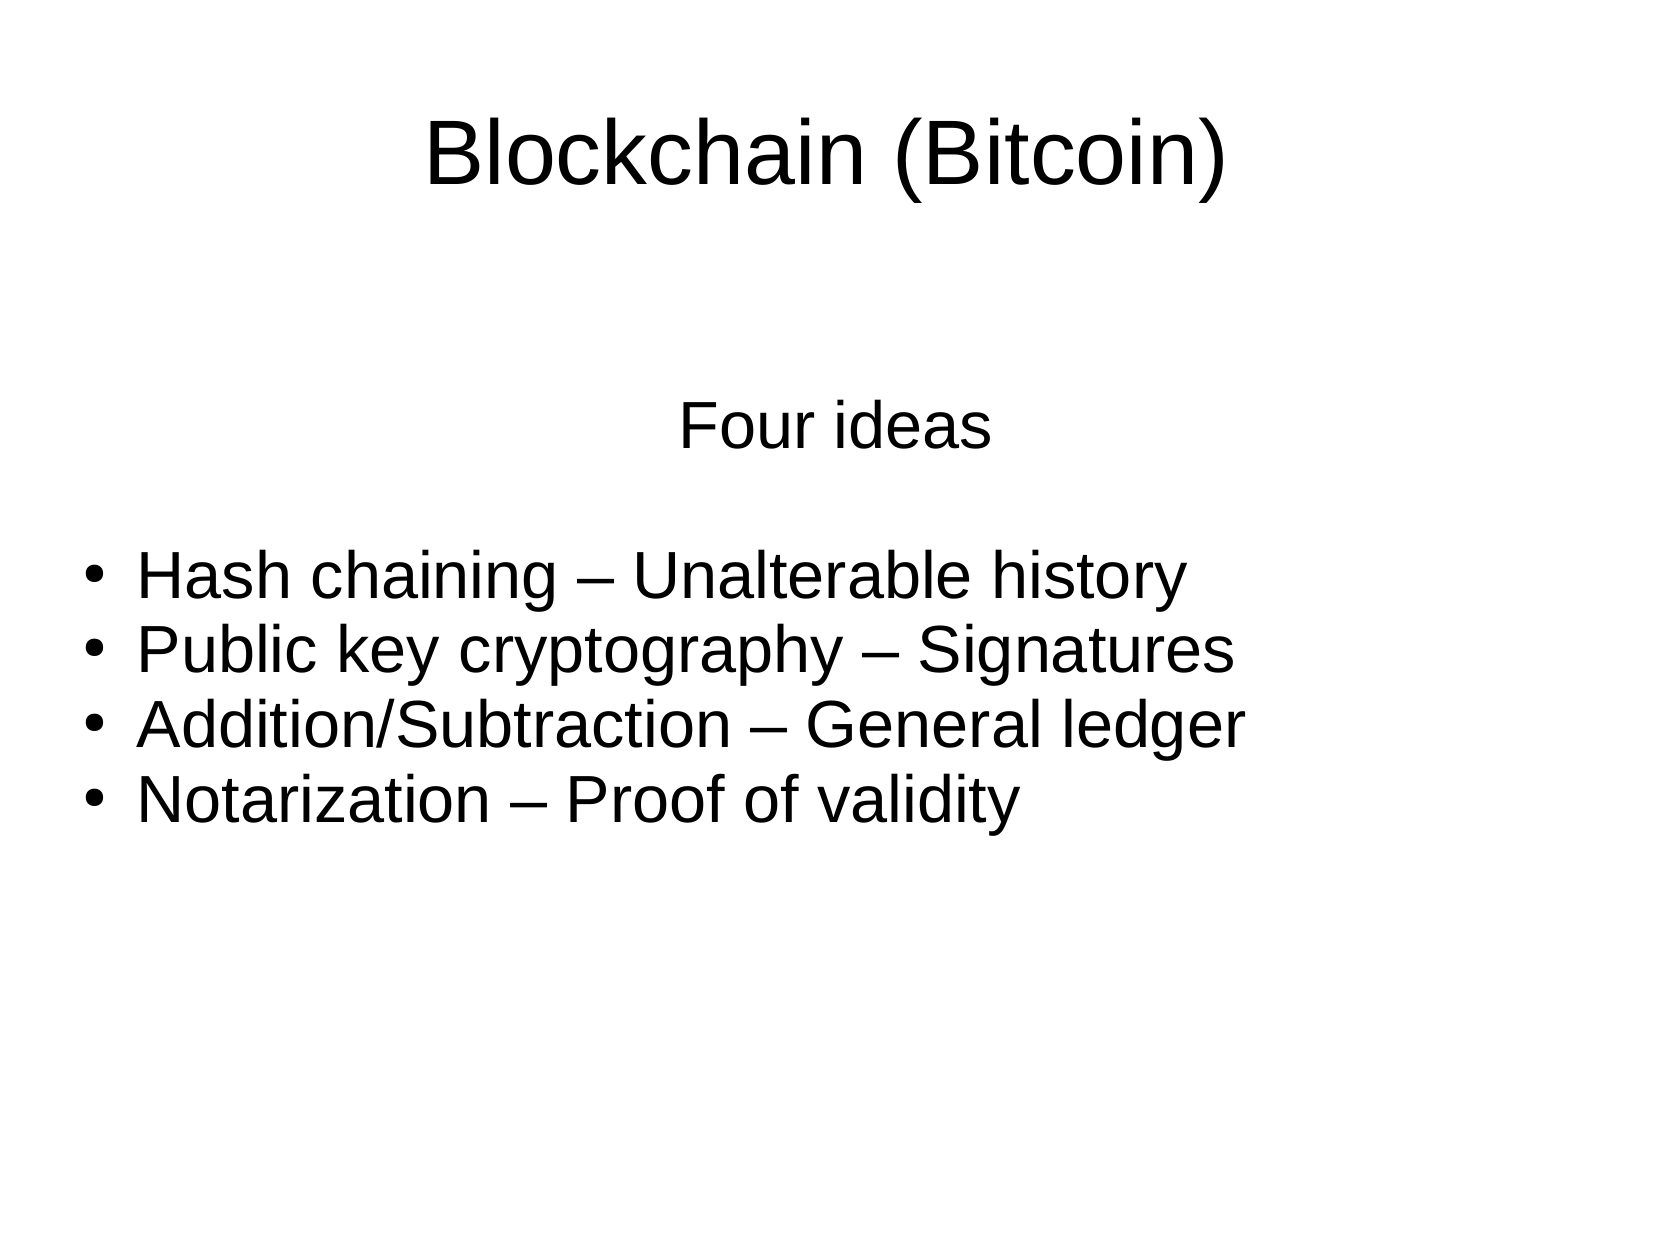

# Blockchain (Bitcoin)
 Four ideas
 Hash chaining – Unalterable history
 Public key cryptography – Signatures
 Addition/Subtraction – General ledger
 Notarization – Proof of validity